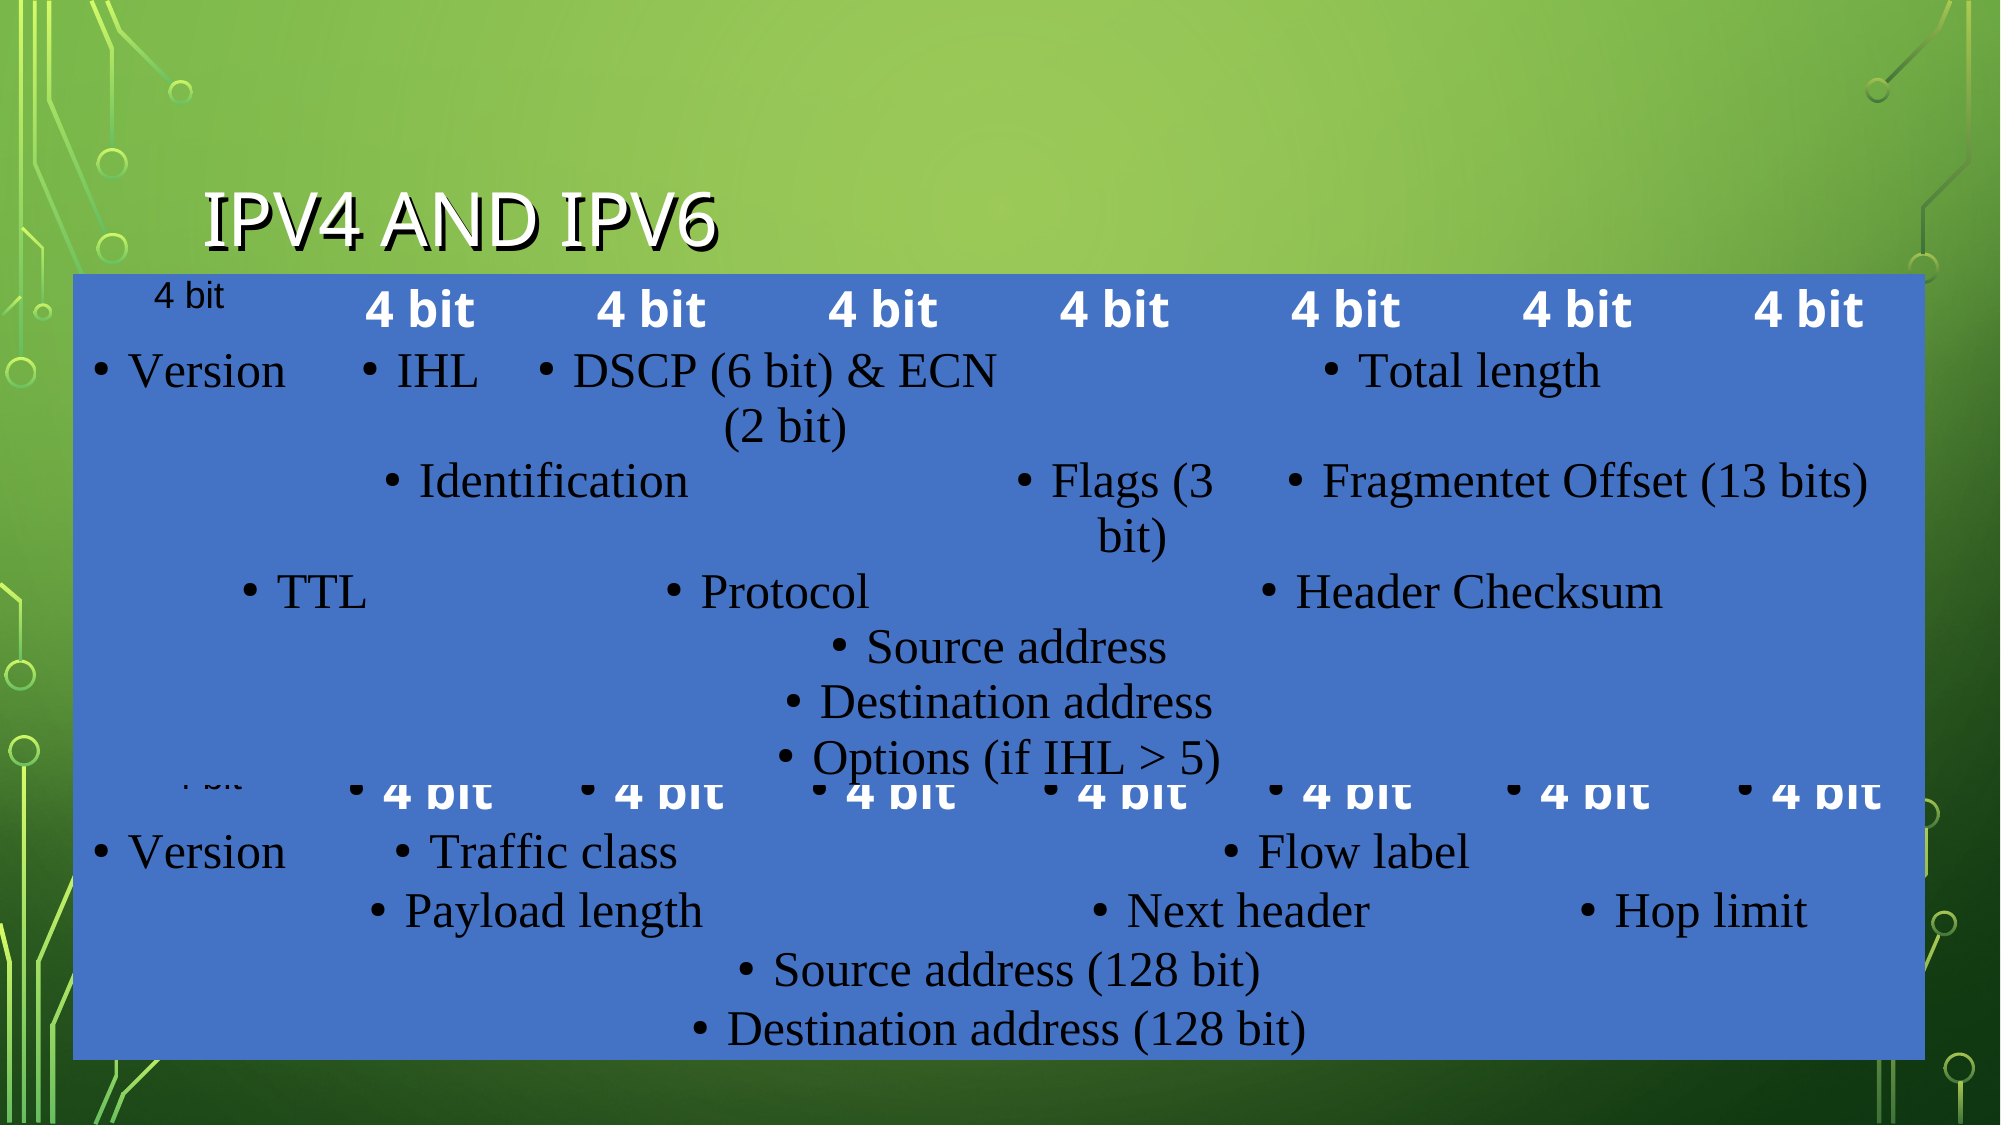

# Ipv4 and IPV6
| 4 bit | 4 bit | 4 bit | 4 bit | 4 bit | 4 bit | 4 bit | 4 bit |
| --- | --- | --- | --- | --- | --- | --- | --- |
| Version | IHL | DSCP (6 bit) & ECN (2 bit) | | Total length | | | |
| Identification | | | | Flags (3 bit) | Fragmentet Offset (13 bits) | | |
| TTL | | Protocol | | Header Checksum | | | |
| Source address | | | | | | | |
| Destination address | | | | | | | |
| Options (if IHL > 5) | | | | | | | |
| 4 bit | 4 bit | 4 bit | 4 bit | 4 bit | 4 bit | 4 bit | 4 bit |
| --- | --- | --- | --- | --- | --- | --- | --- |
| Version | Traffic class | | Flow label | | | | |
| Payload length | | | | Next header | | Hop limit | |
| Source address (128 bit) | | | | | | | |
| Destination address (128 bit) | | | | | | | |